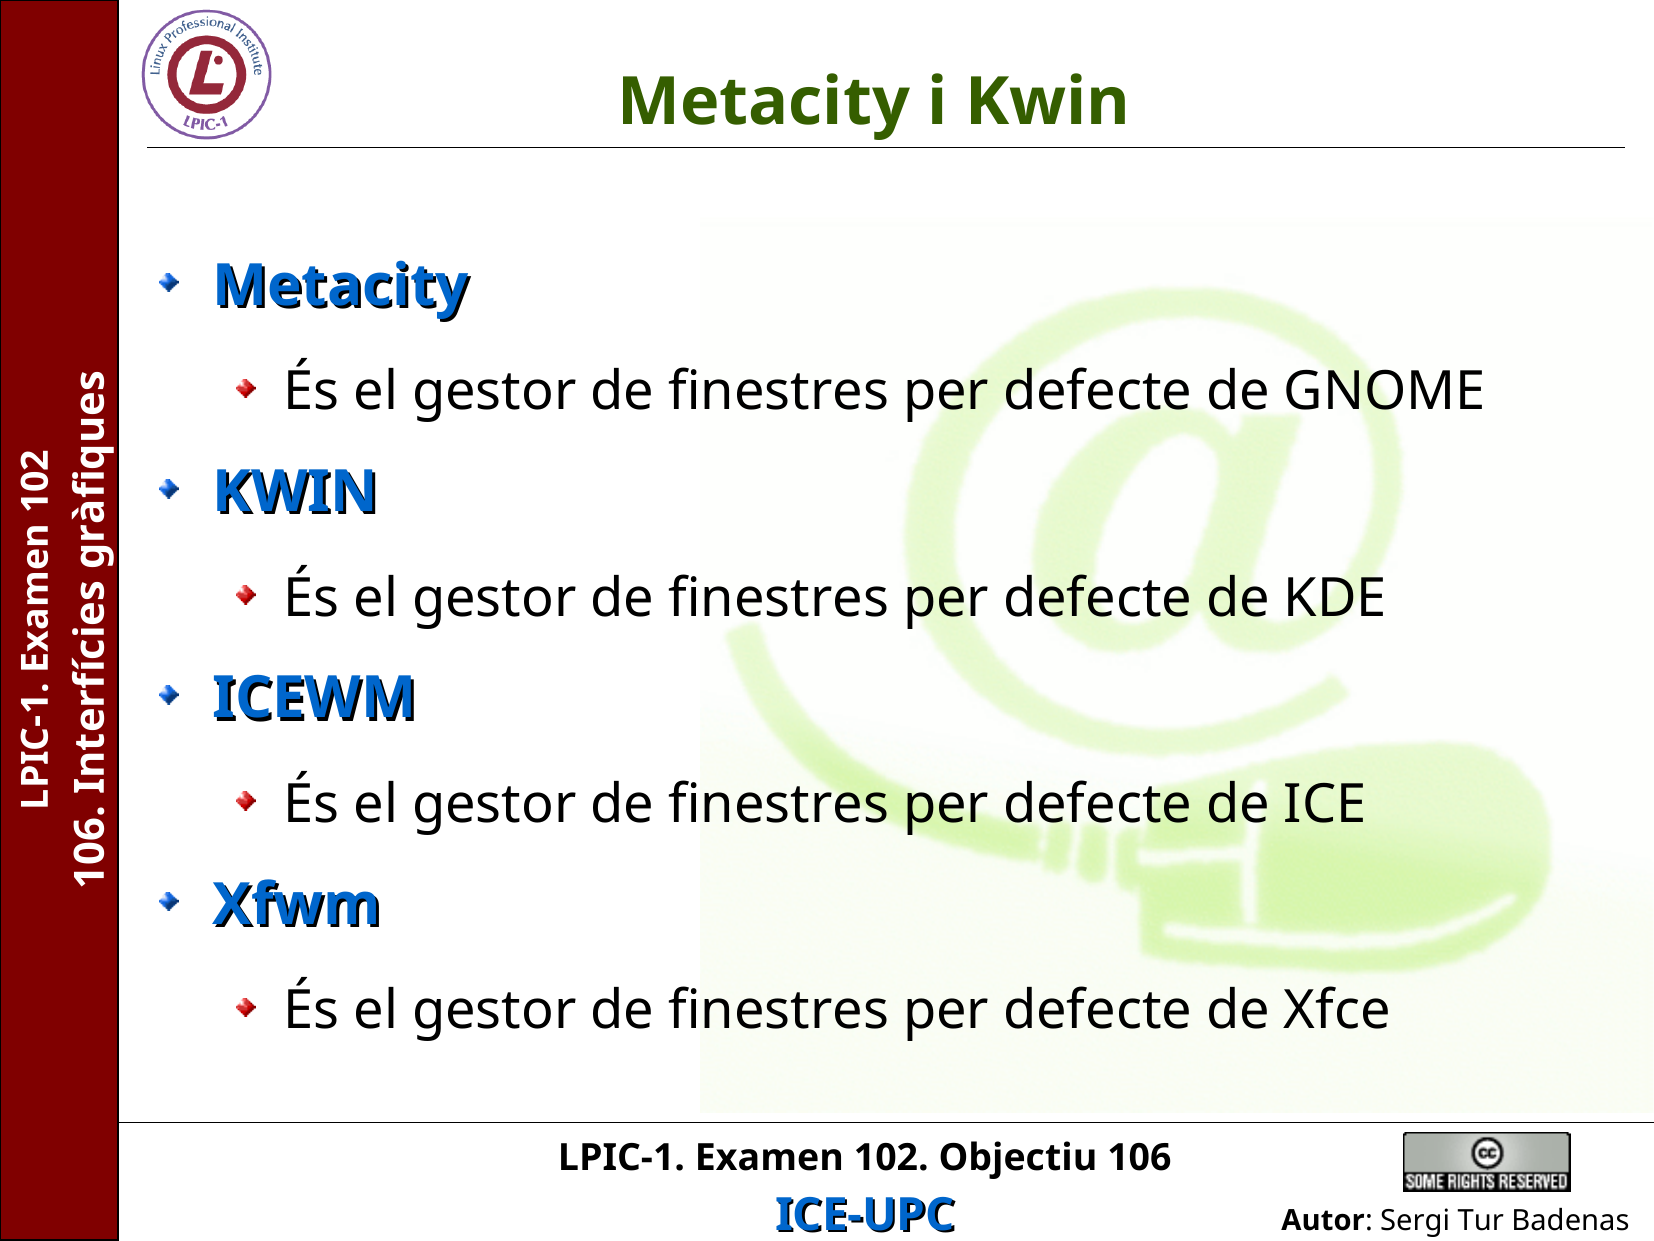

# Metacity i Kwin
Metacity
És el gestor de finestres per defecte de GNOME
KWIN
És el gestor de finestres per defecte de KDE
ICEWM
És el gestor de finestres per defecte de ICE
Xfwm
És el gestor de finestres per defecte de Xfce